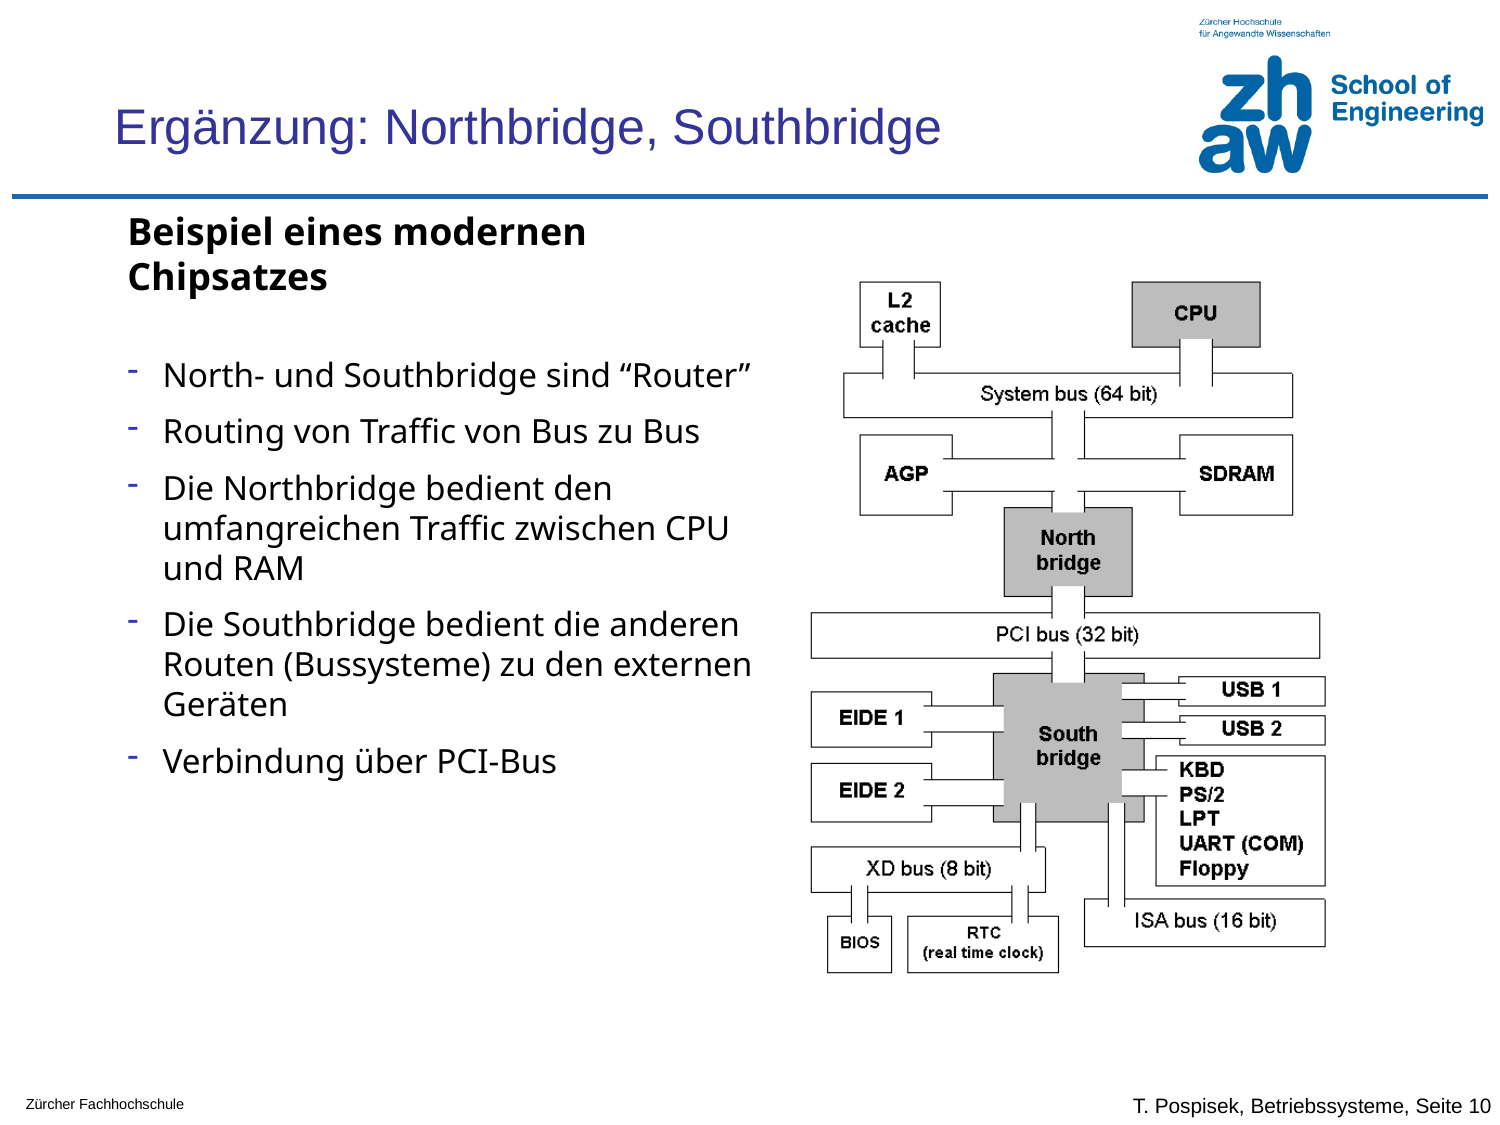

# Ergänzung: Northbridge, Southbridge
Beispiel eines modernen Chipsatzes
North- und Southbridge sind “Router”
Routing von Traffic von Bus zu Bus
Die Northbridge bedient den umfangreichen Traffic zwischen CPU und RAM
Die Southbridge bedient die anderen Routen (Bussysteme) zu den externen Geräten
Verbindung über PCI-Bus